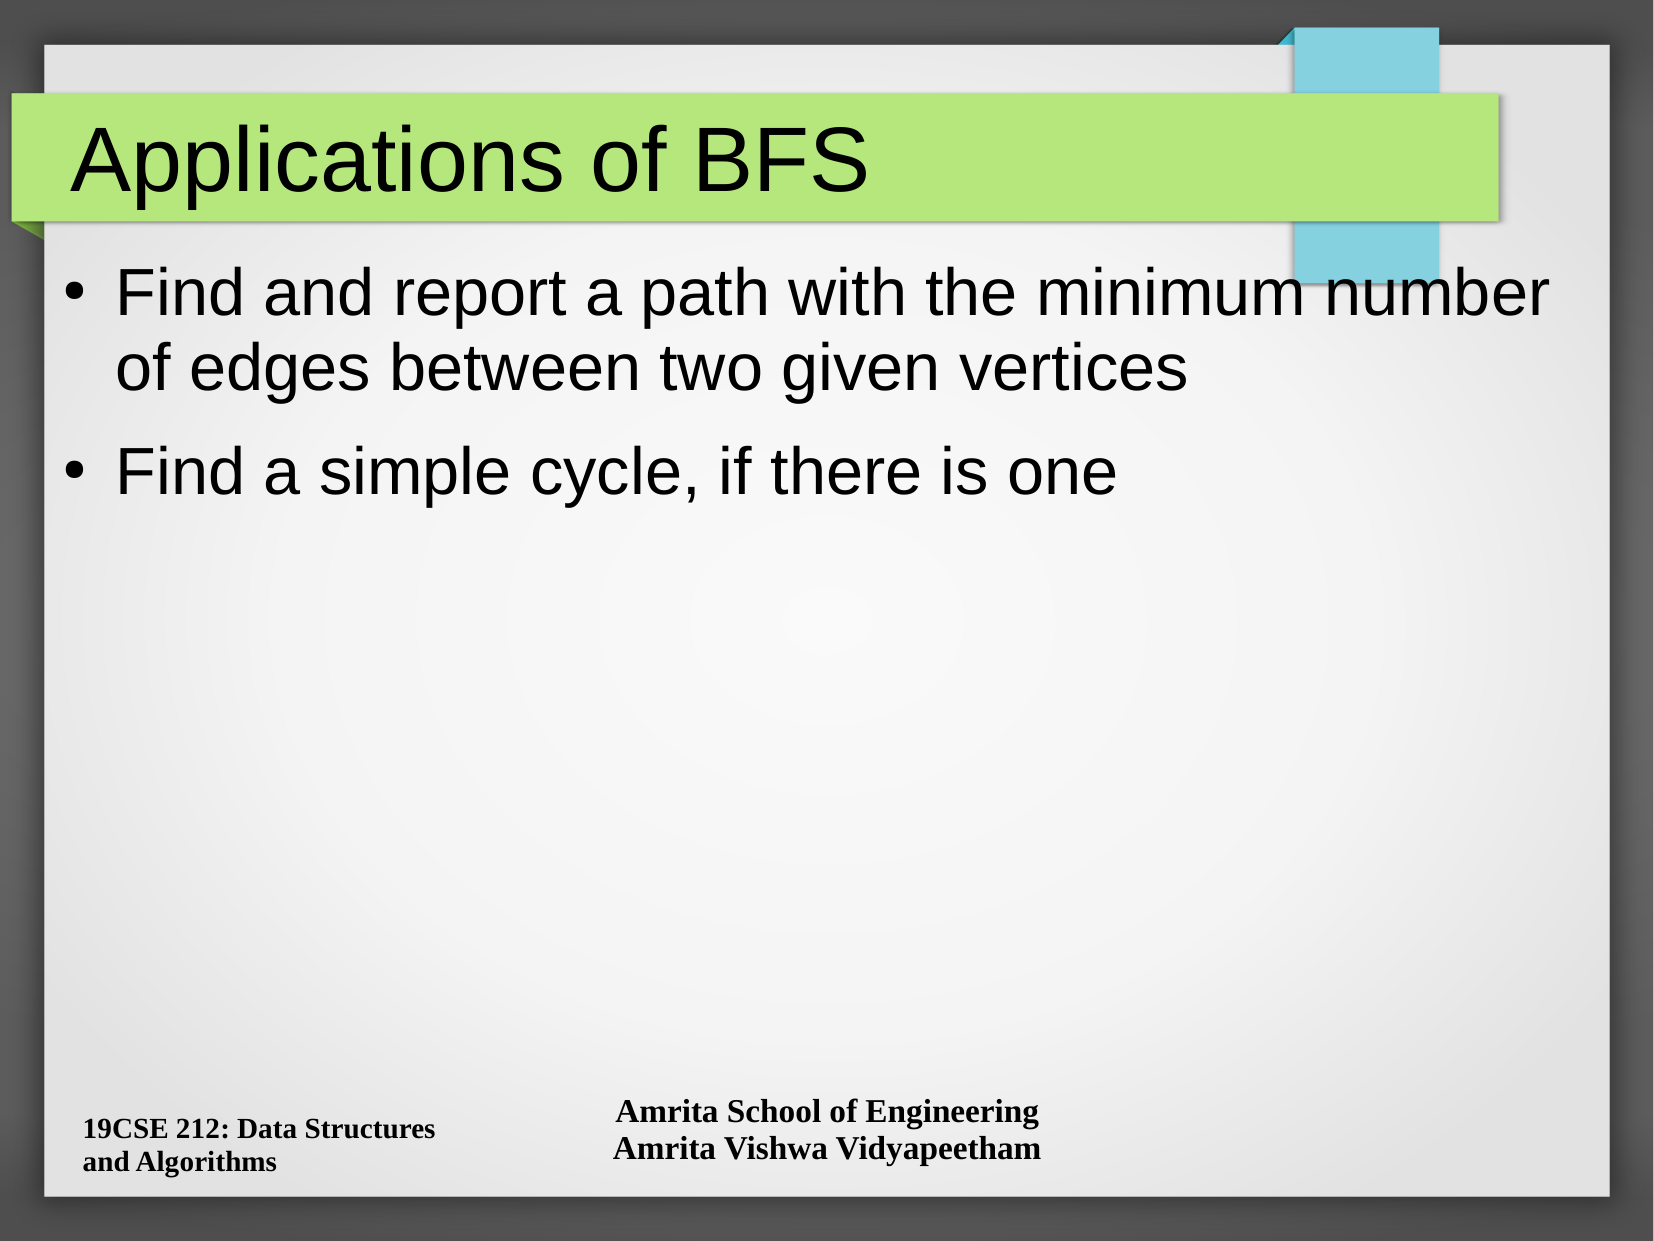

# Applications of BFS
Find and report a path with the minimum number of edges between two given vertices
Find a simple cycle, if there is one